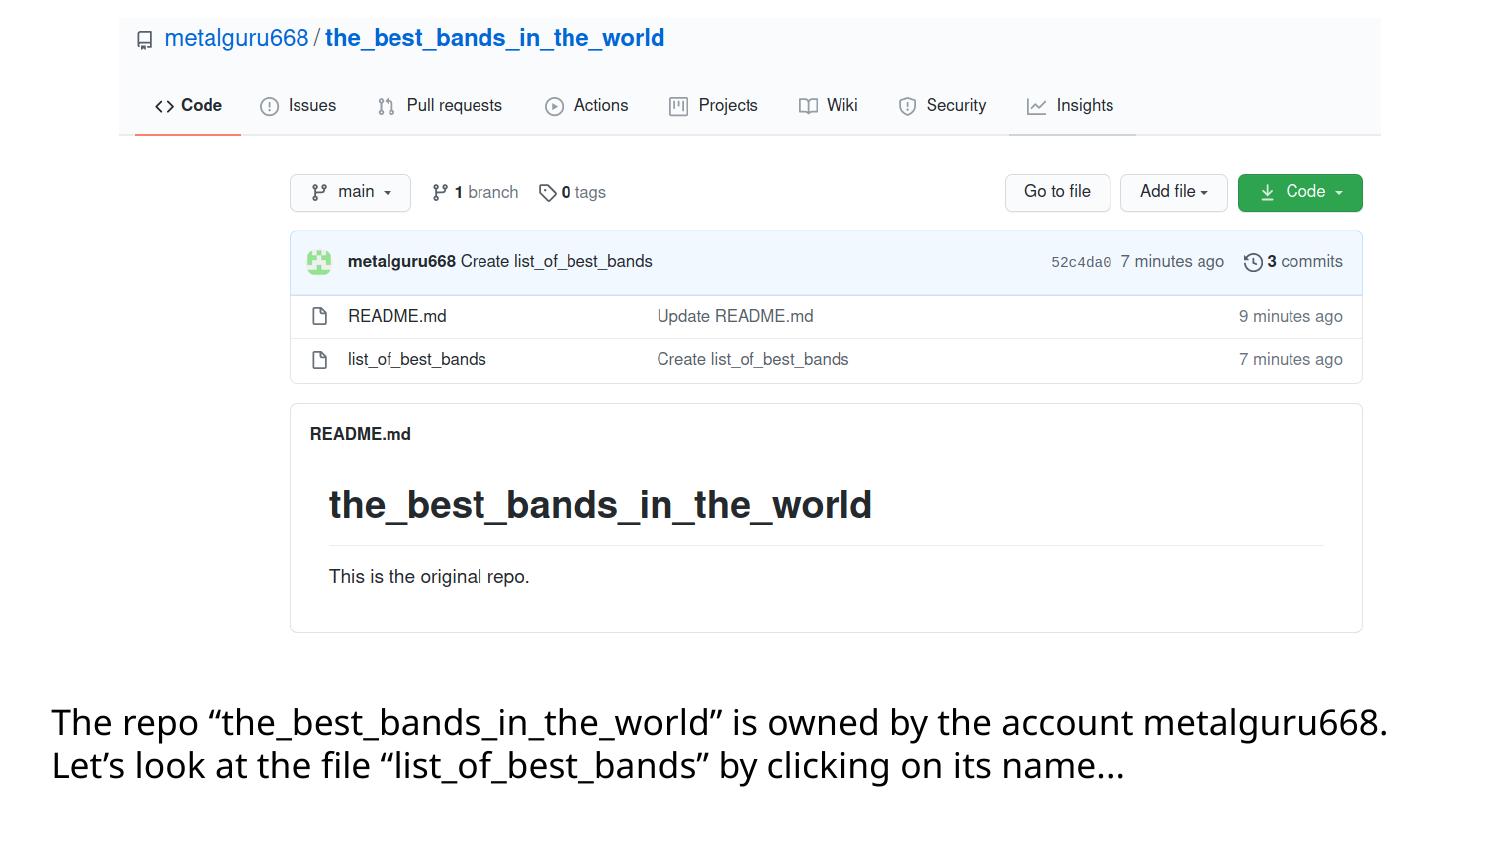

The repo “the_best_bands_in_the_world” is owned by the account metalguru668. Let’s look at the file “list_of_best_bands” by clicking on its name...